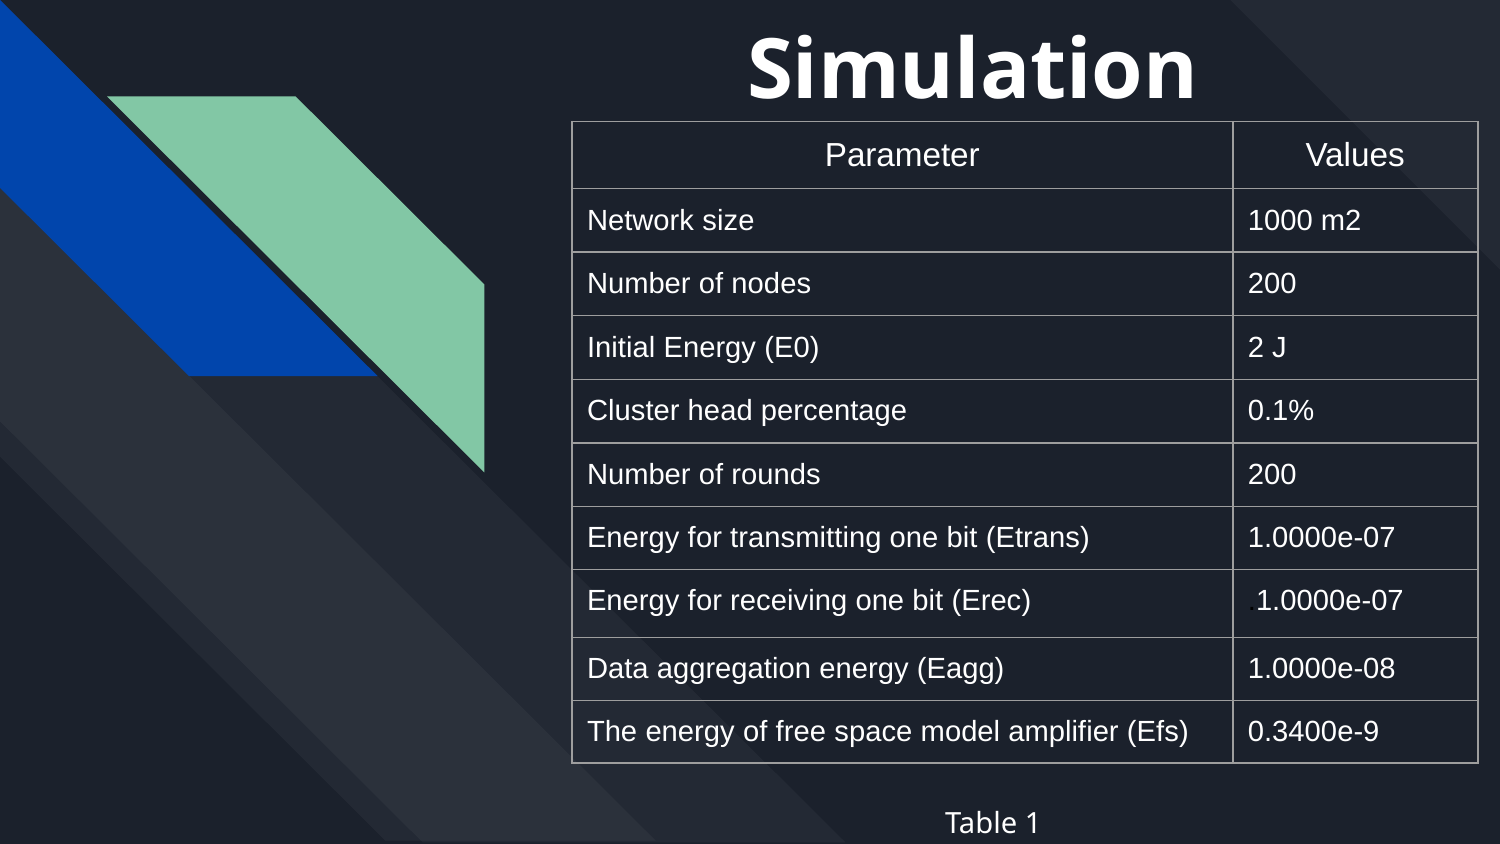

# Simulation
| Parameter | Values |
| --- | --- |
| Network size | 1000 m2 |
| Number of nodes | 200 |
| Initial Energy (E0) | 2 J |
| Cluster head percentage | 0.1% |
| Number of rounds | 200 |
| Energy for transmitting one bit (Etrans) | 1.0000e-07 |
| Energy for receiving one bit (Erec) | .1.0000e-07 |
| Data aggregation energy (Eagg) | 1.0000e-08 |
| The energy of free space model amplifier (Efs) | 0.3400e-9 |
Table 1